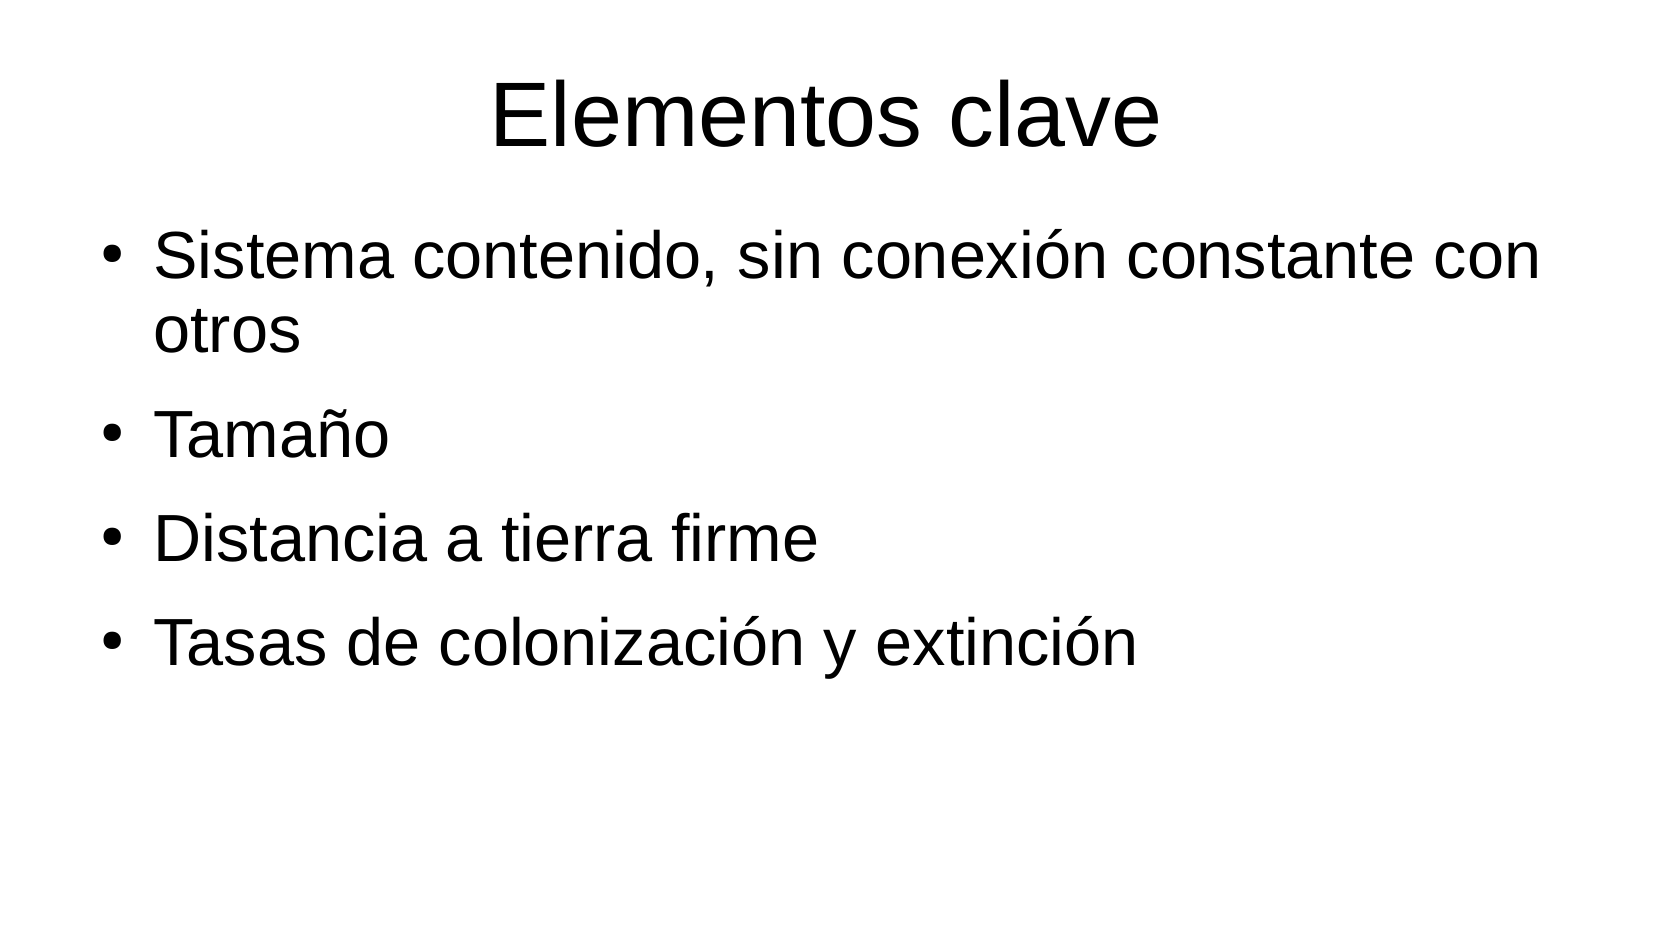

# Elementos clave
Sistema contenido, sin conexión constante con otros
Tamaño
Distancia a tierra firme
Tasas de colonización y extinción